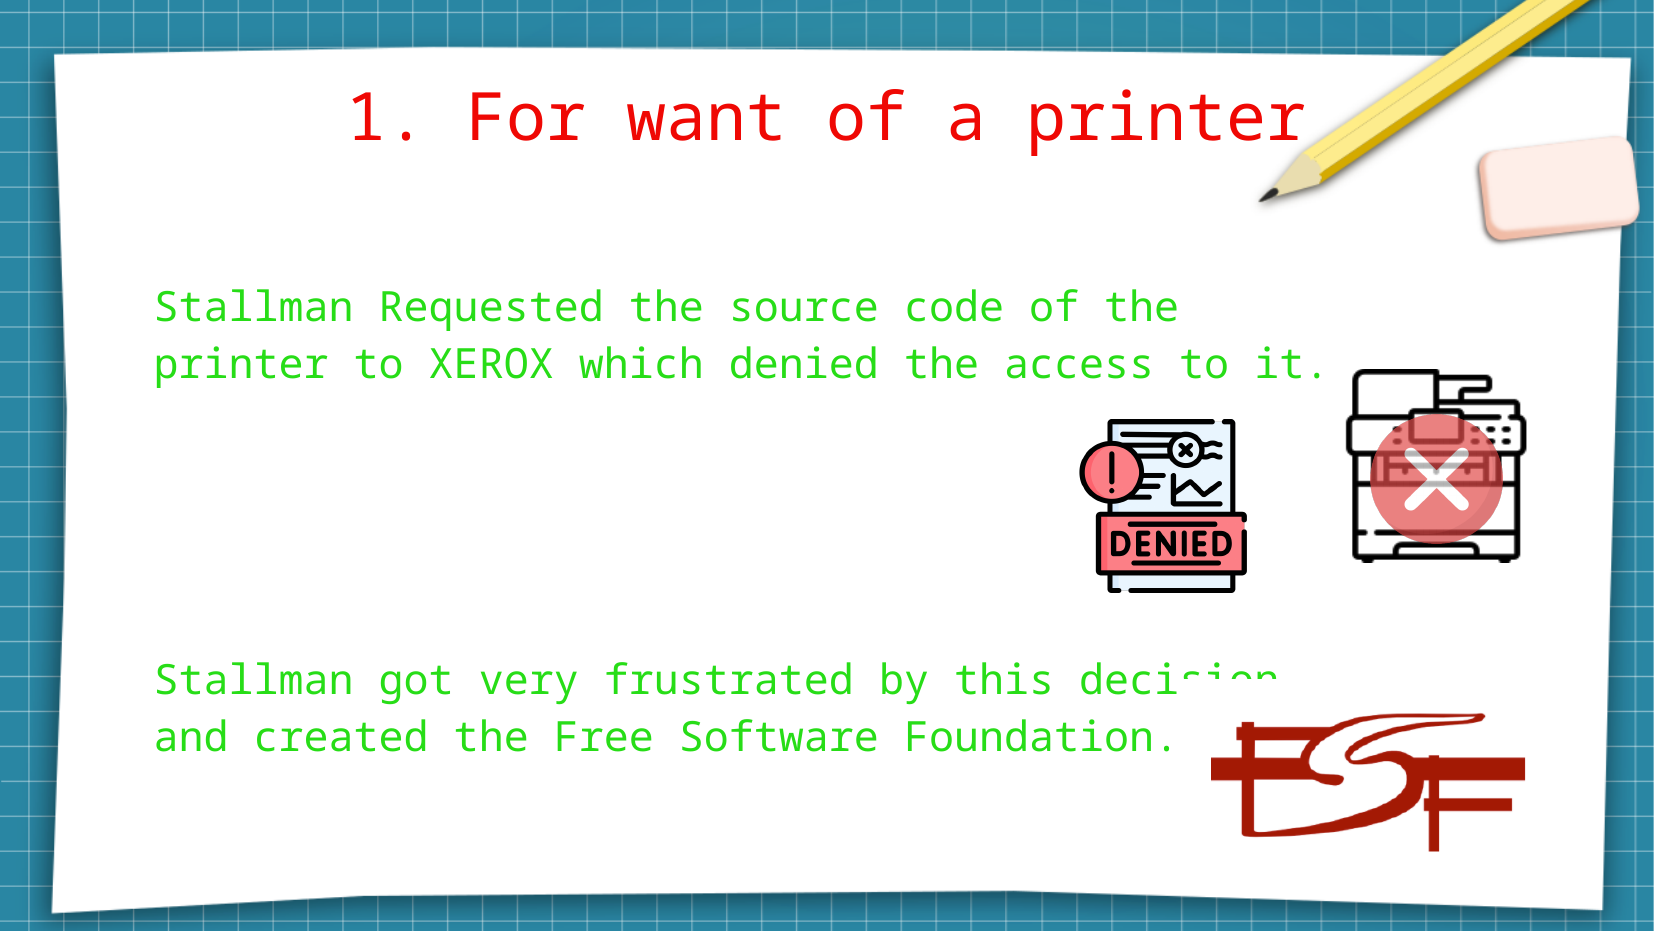

# 1. For want of a printer
Stallman Requested the source code of the printer to XEROX which denied the access to it.
Stallman got very frustrated by this decision and created the Free Software Foundation.